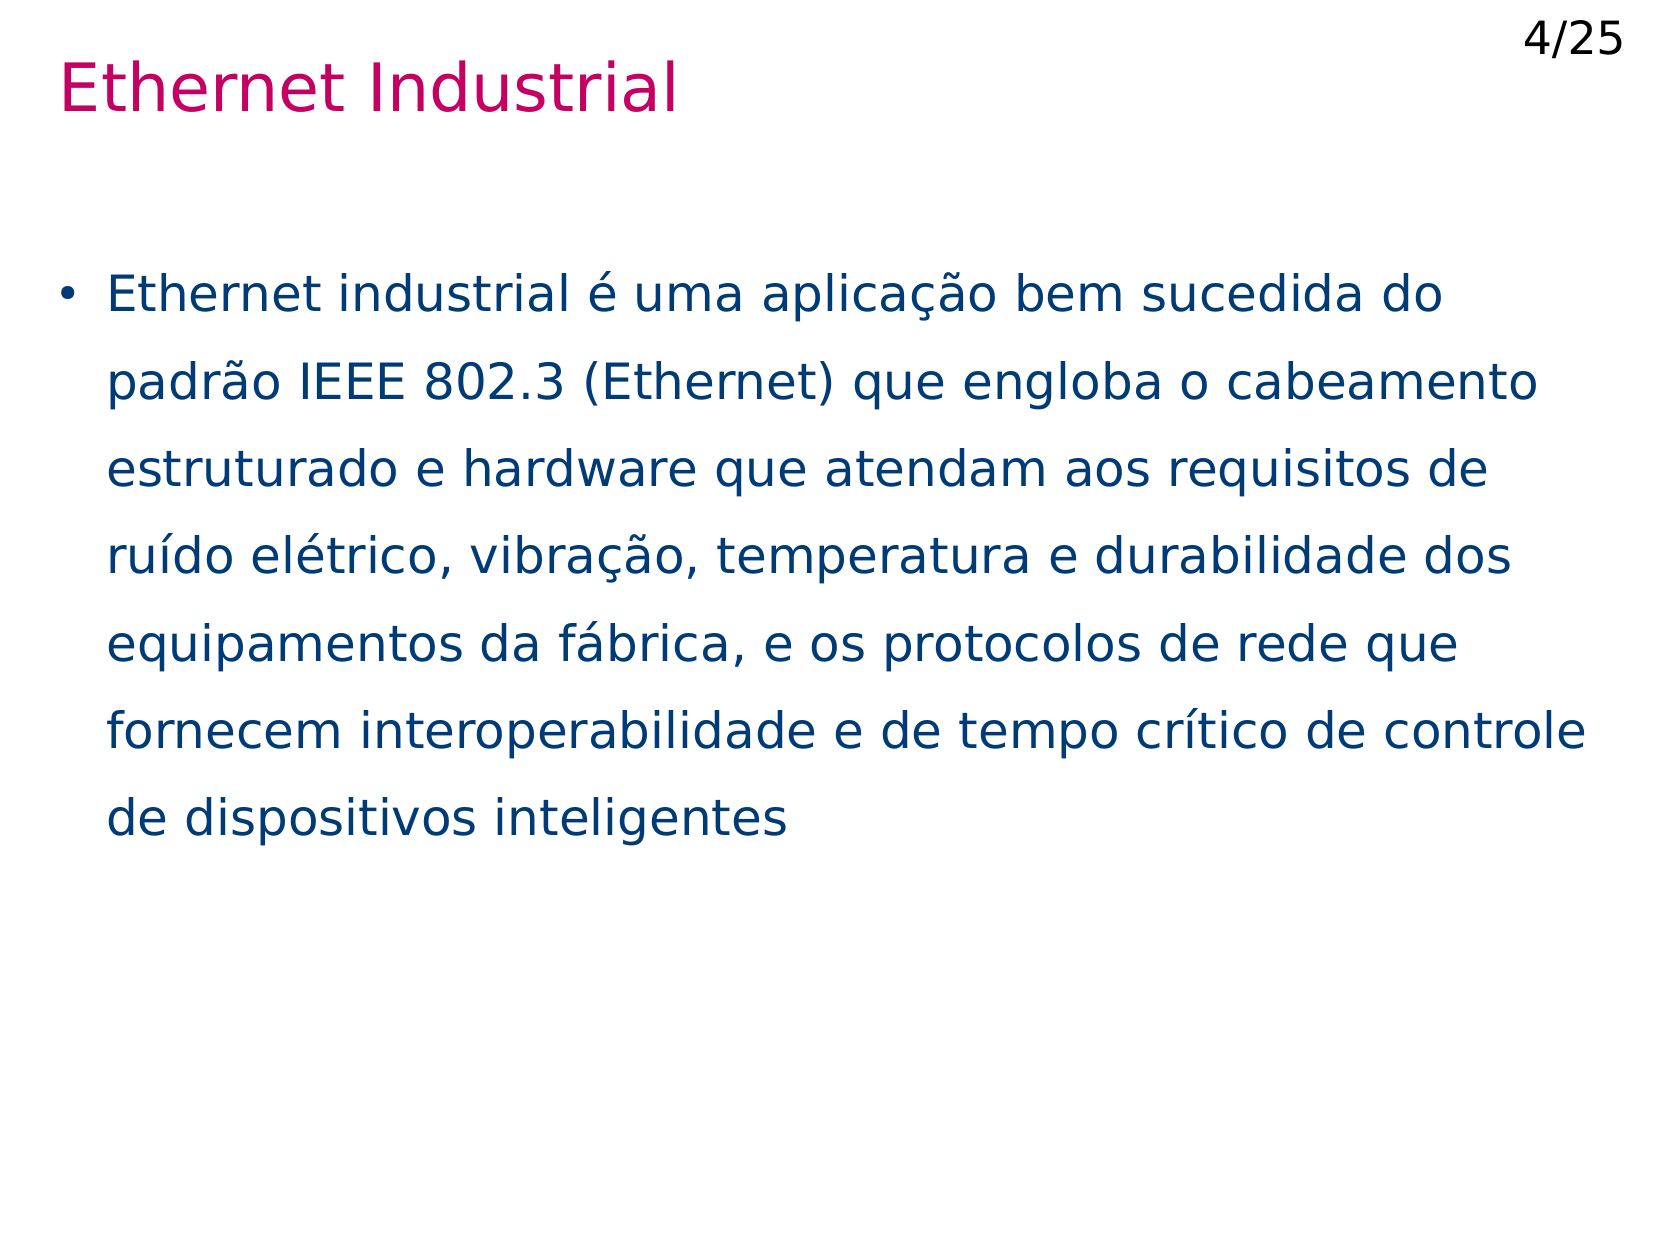

4
# Ethernet Industrial
Ethernet industrial é uma aplicação bem sucedida do padrão IEEE 802.3 (Ethernet) que engloba o cabeamento estruturado e hardware que atendam aos requisitos de ruído elétrico, vibração, temperatura e durabilidade dos equipamentos da fábrica, e os protocolos de rede que fornecem interoperabilidade e de tempo crítico de controle de dispositivos inteligentes